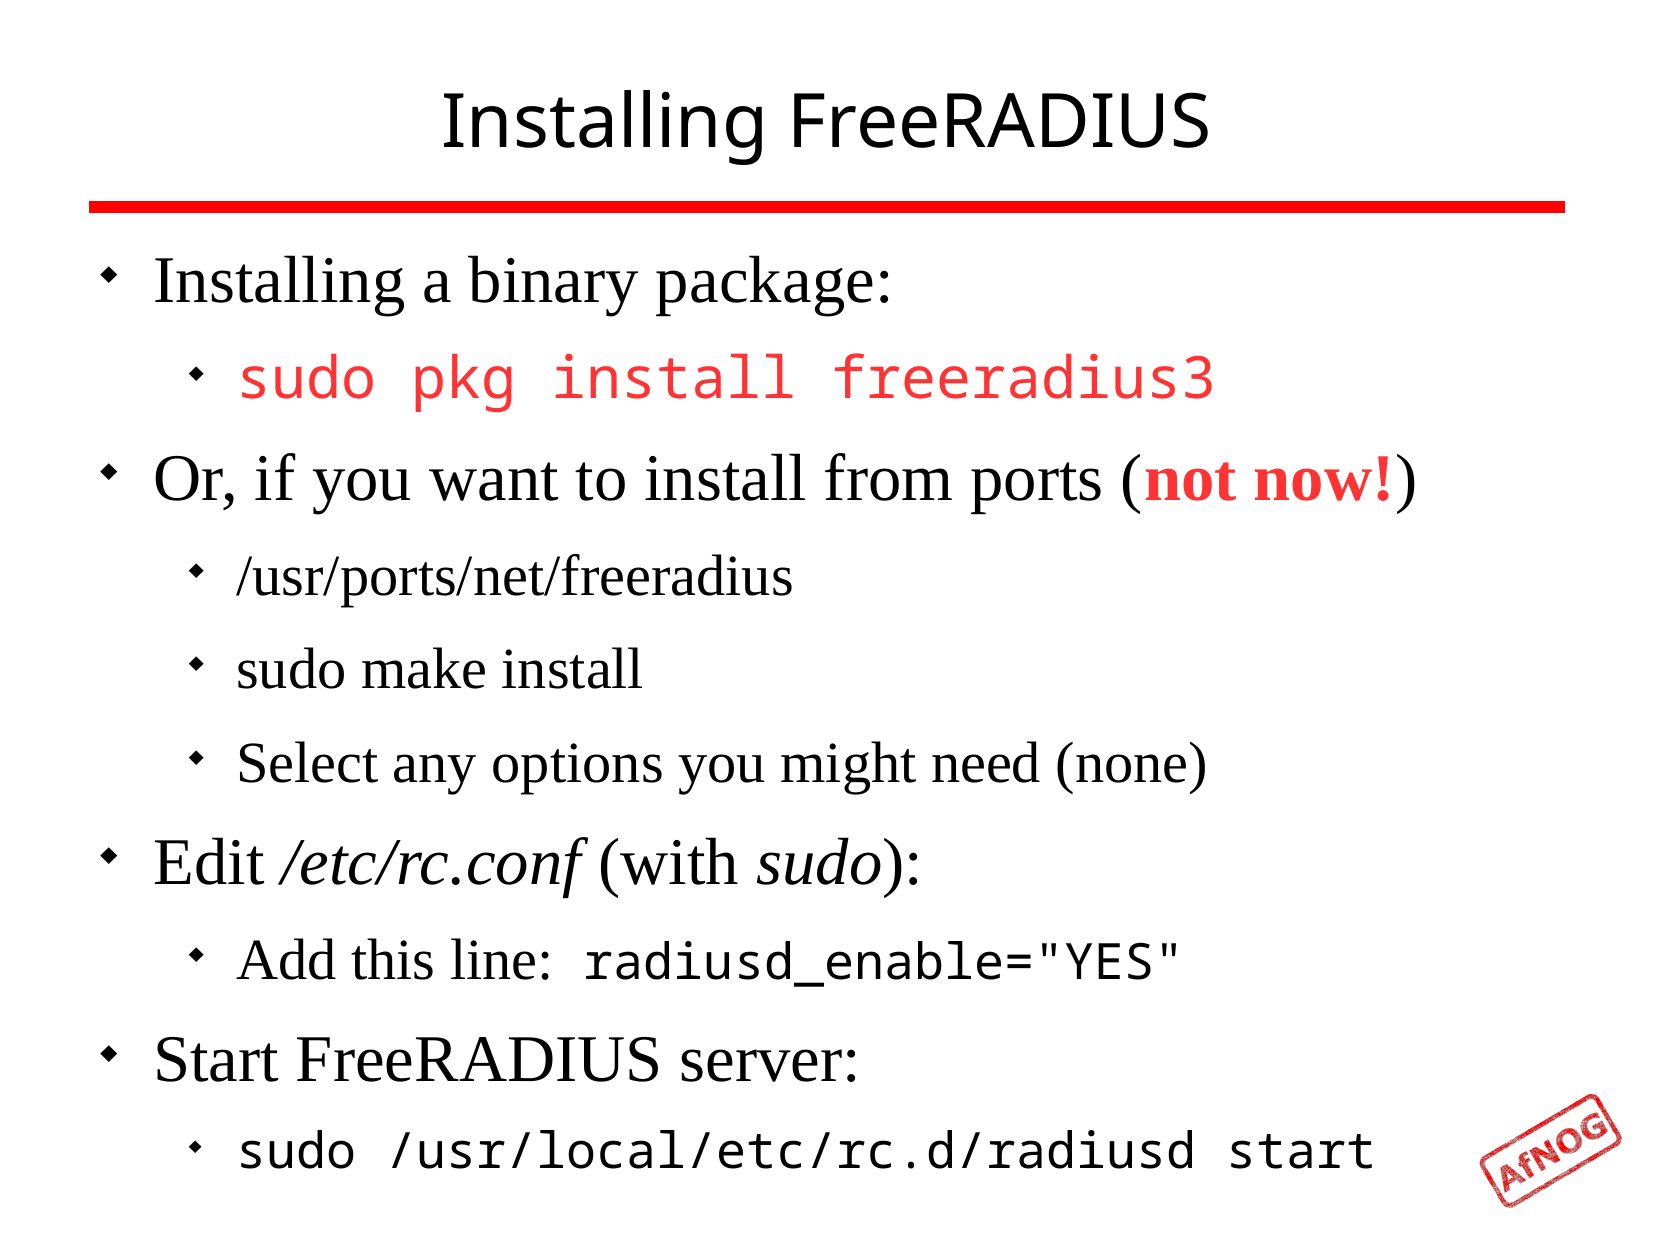

# Installing FreeRADIUS
Installing a binary package:
sudo pkg install freeradius3
Or, if you want to install from ports (not now!)
/usr/ports/net/freeradius
sudo make install
Select any options you might need (none)
Edit /etc/rc.conf (with sudo):
Add this line: radiusd_enable="YES"
Start FreeRADIUS server:
sudo /usr/local/etc/rc.d/radiusd start